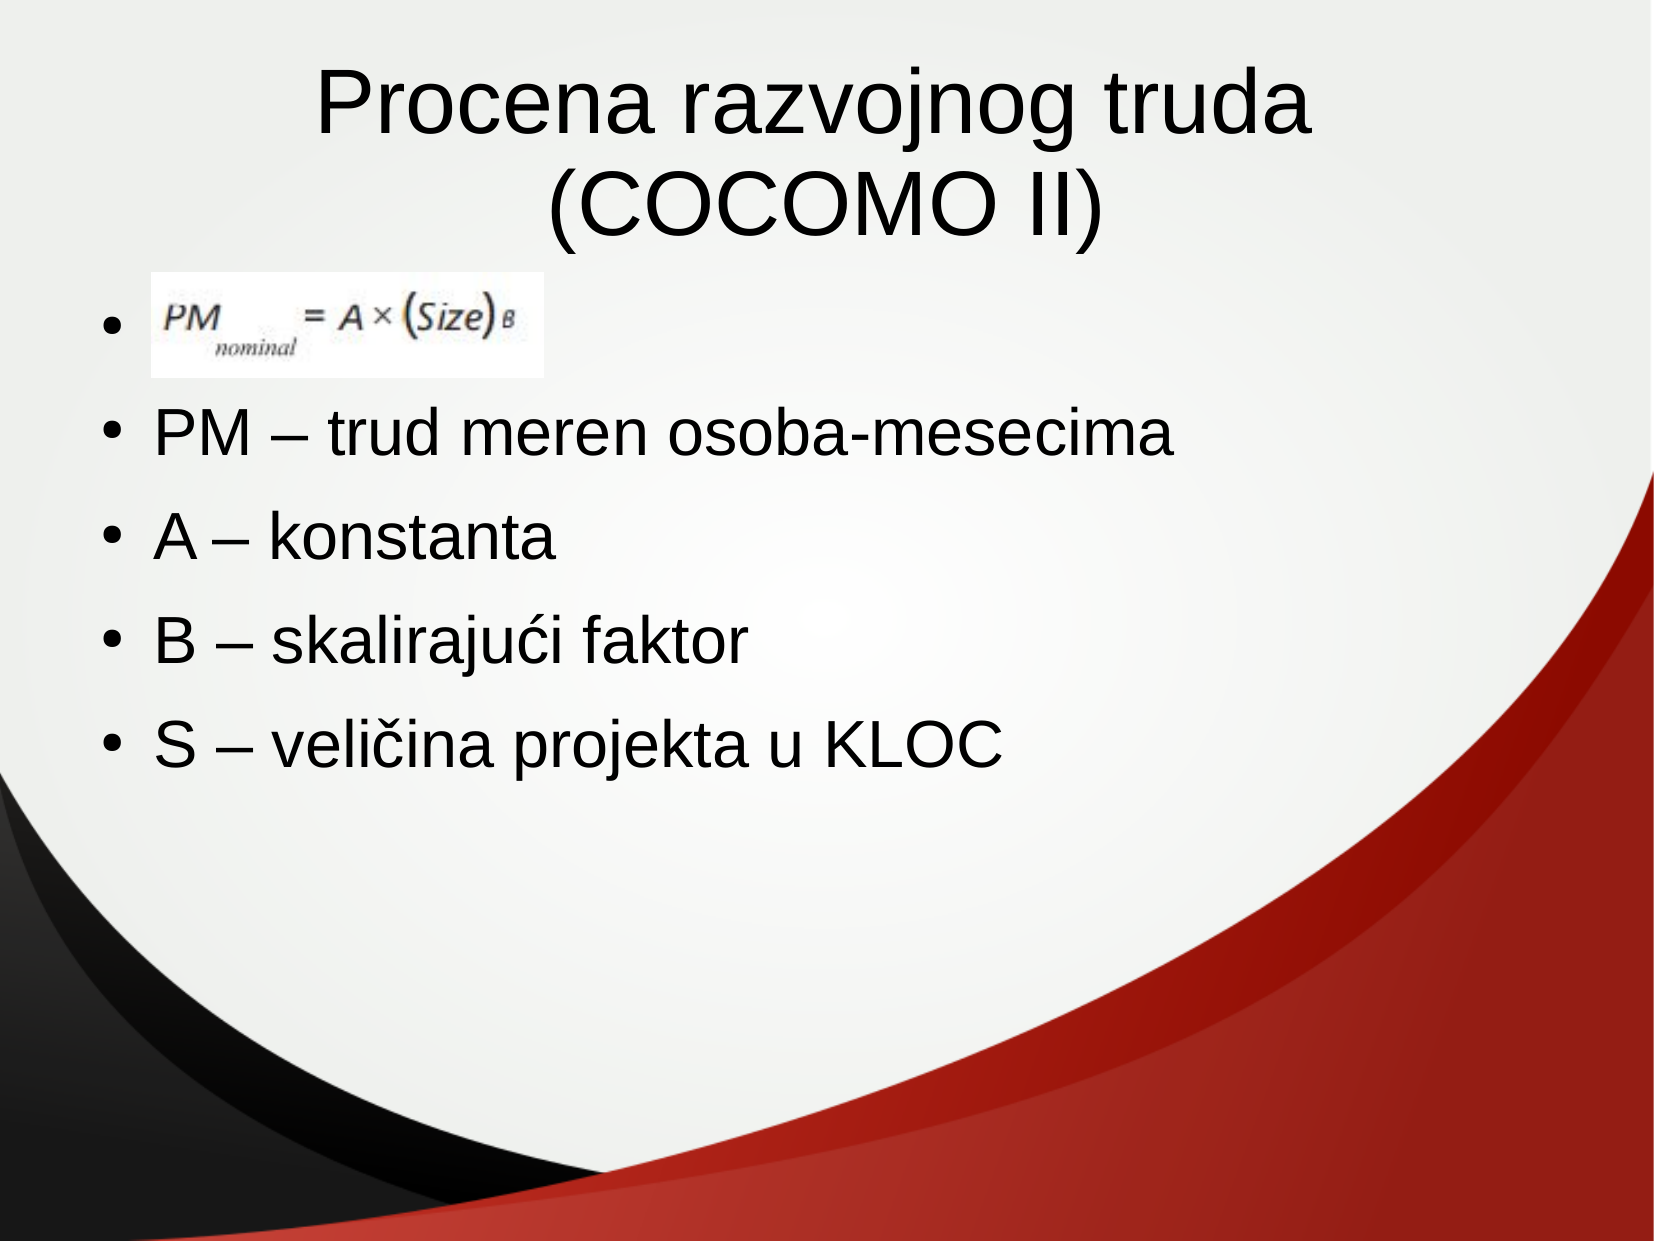

# Procena razvojnog truda (COCOMO II)
PM – trud meren osoba-mesecima
A – konstanta
B – skalirajući faktor
S – veličina projekta u KLOC